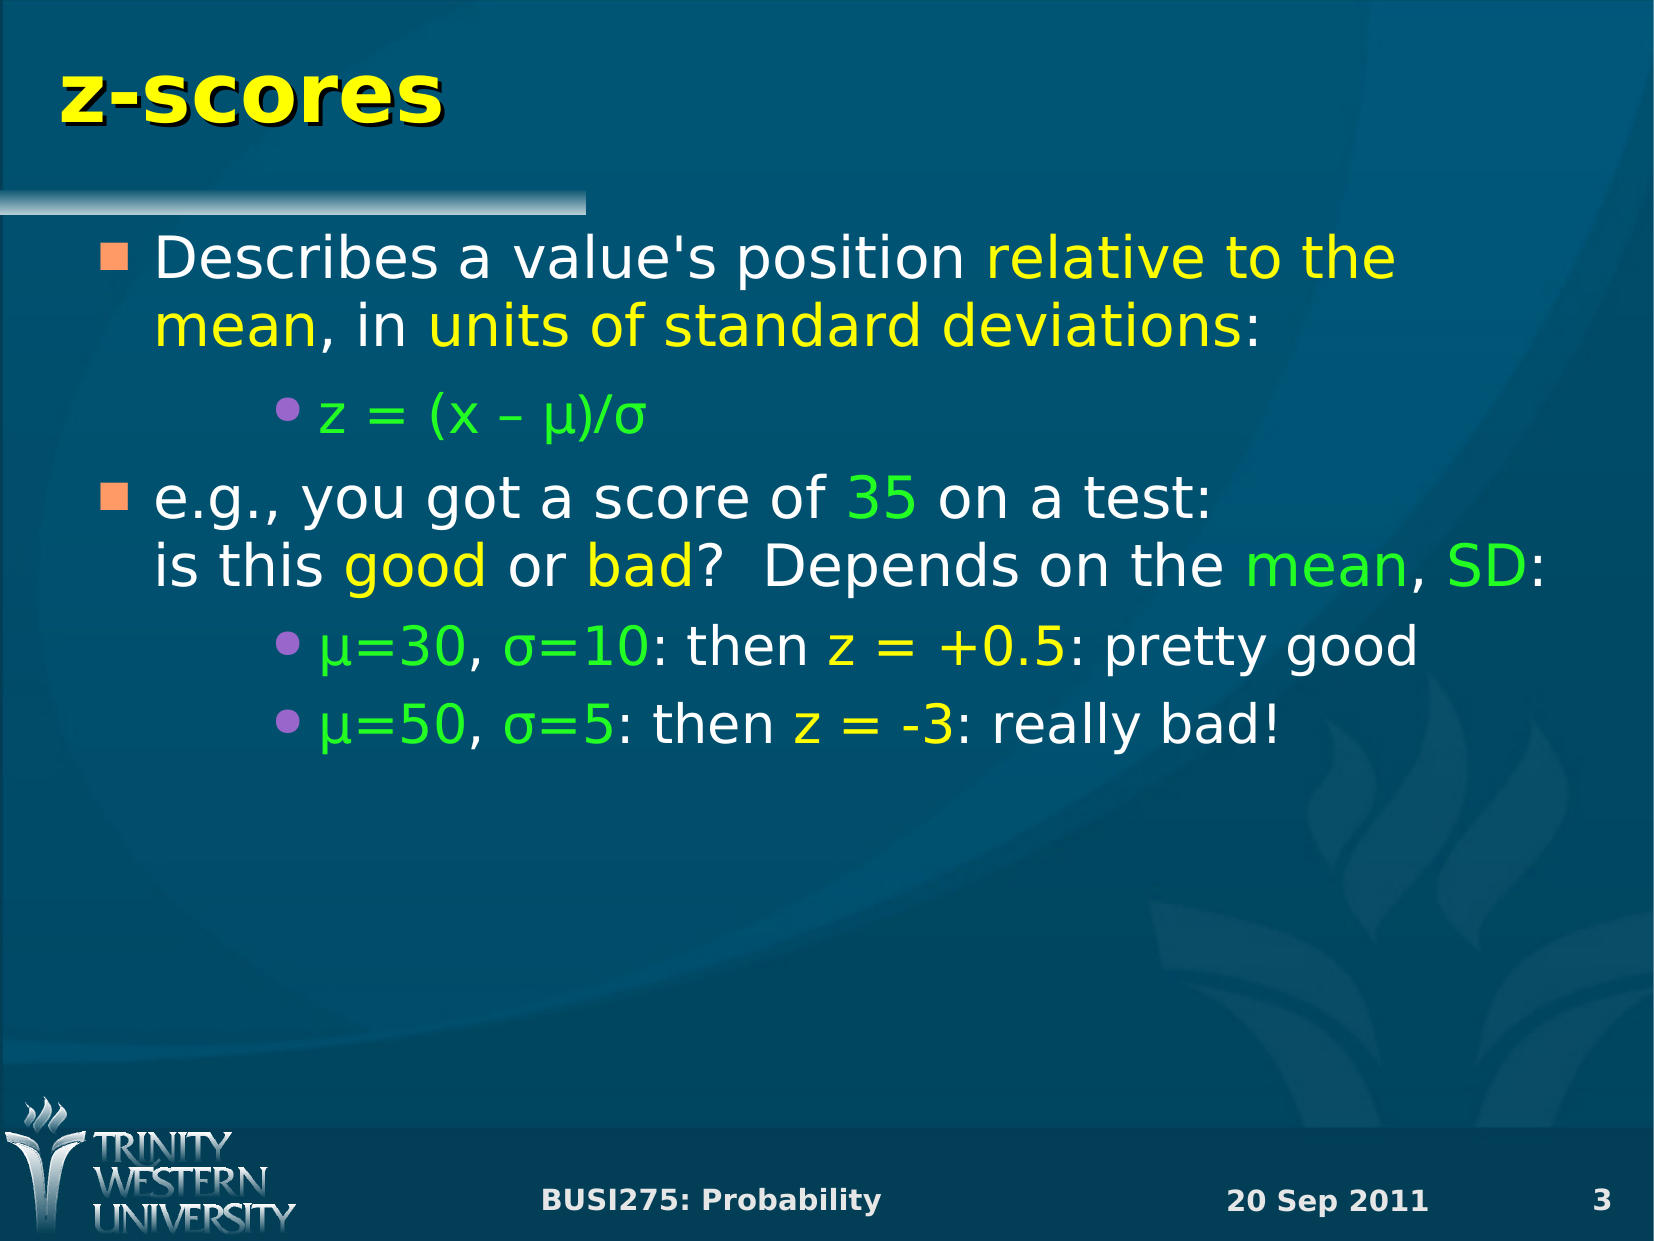

# z-scores
Describes a value's position relative to the mean, in units of standard deviations:
z = (x – μ)/σ
e.g., you got a score of 35 on a test:
is this good or bad? Depends on the mean, SD:
μ=30, σ=10: then z = +0.5: pretty good
μ=50, σ=5: then z = -3: really bad!
BUSI275: Probability
20 Sep 2011
3